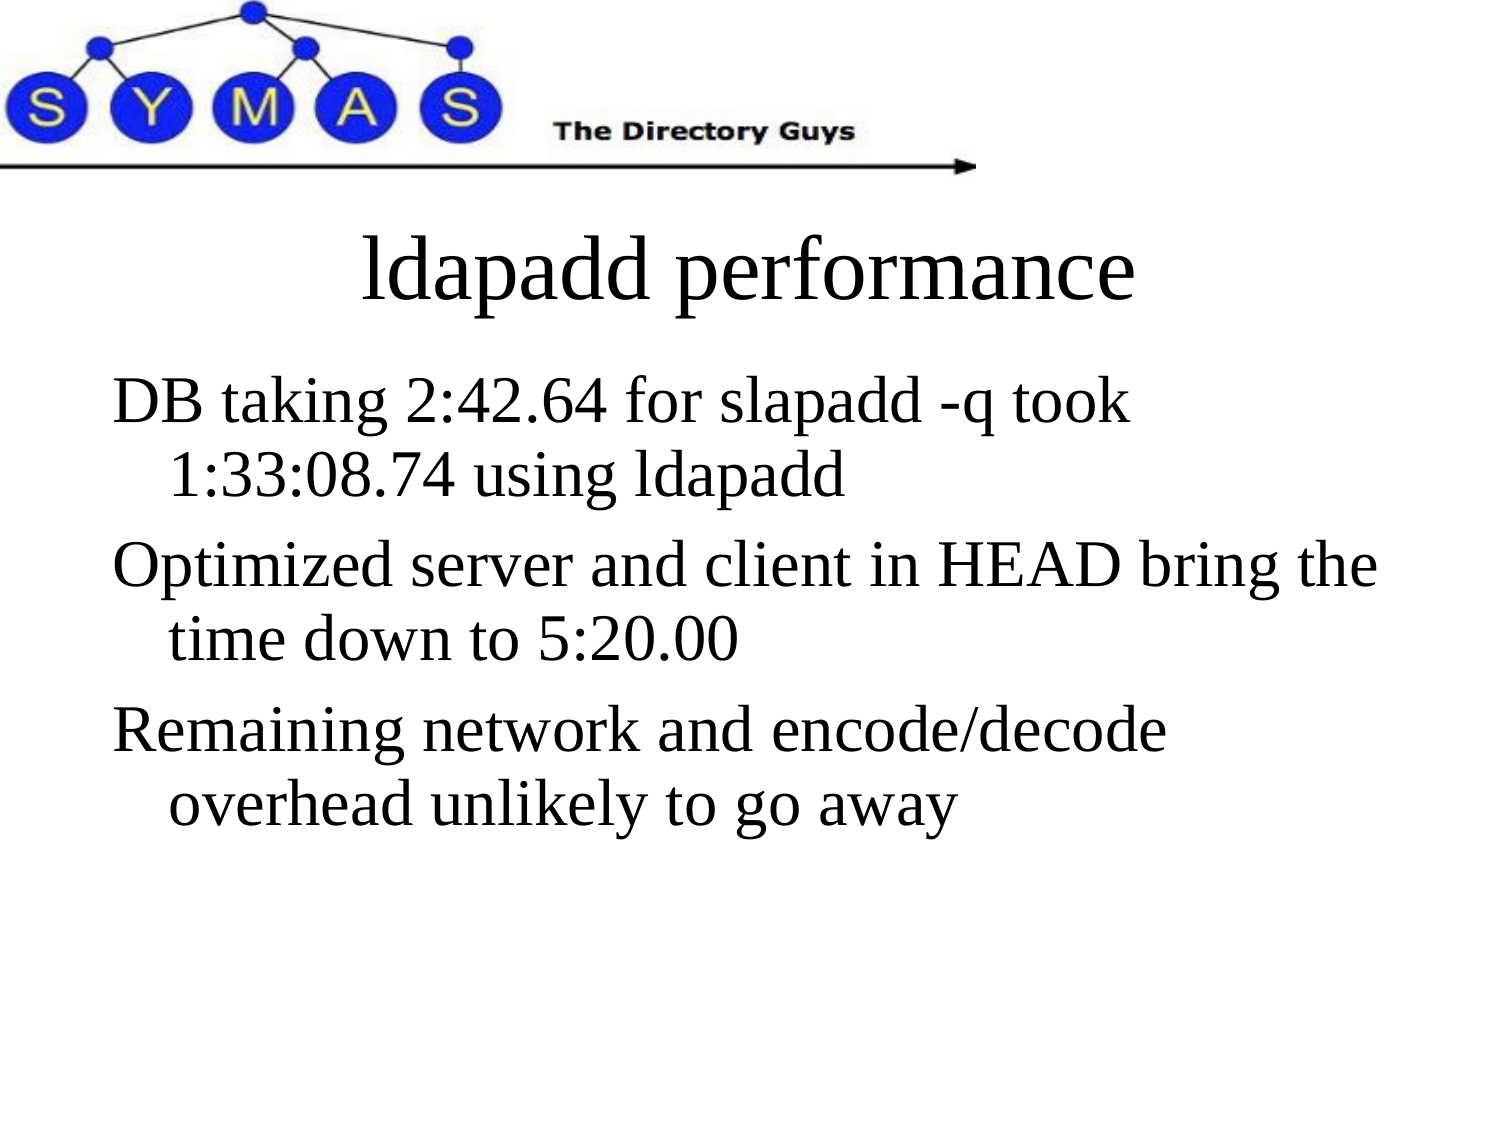

# ldapadd performance
DB taking 2:42.64 for slapadd -q took 1:33:08.74 using ldapadd
Optimized server and client in HEAD bring the time down to 5:20.00
Remaining network and encode/decode overhead unlikely to go away